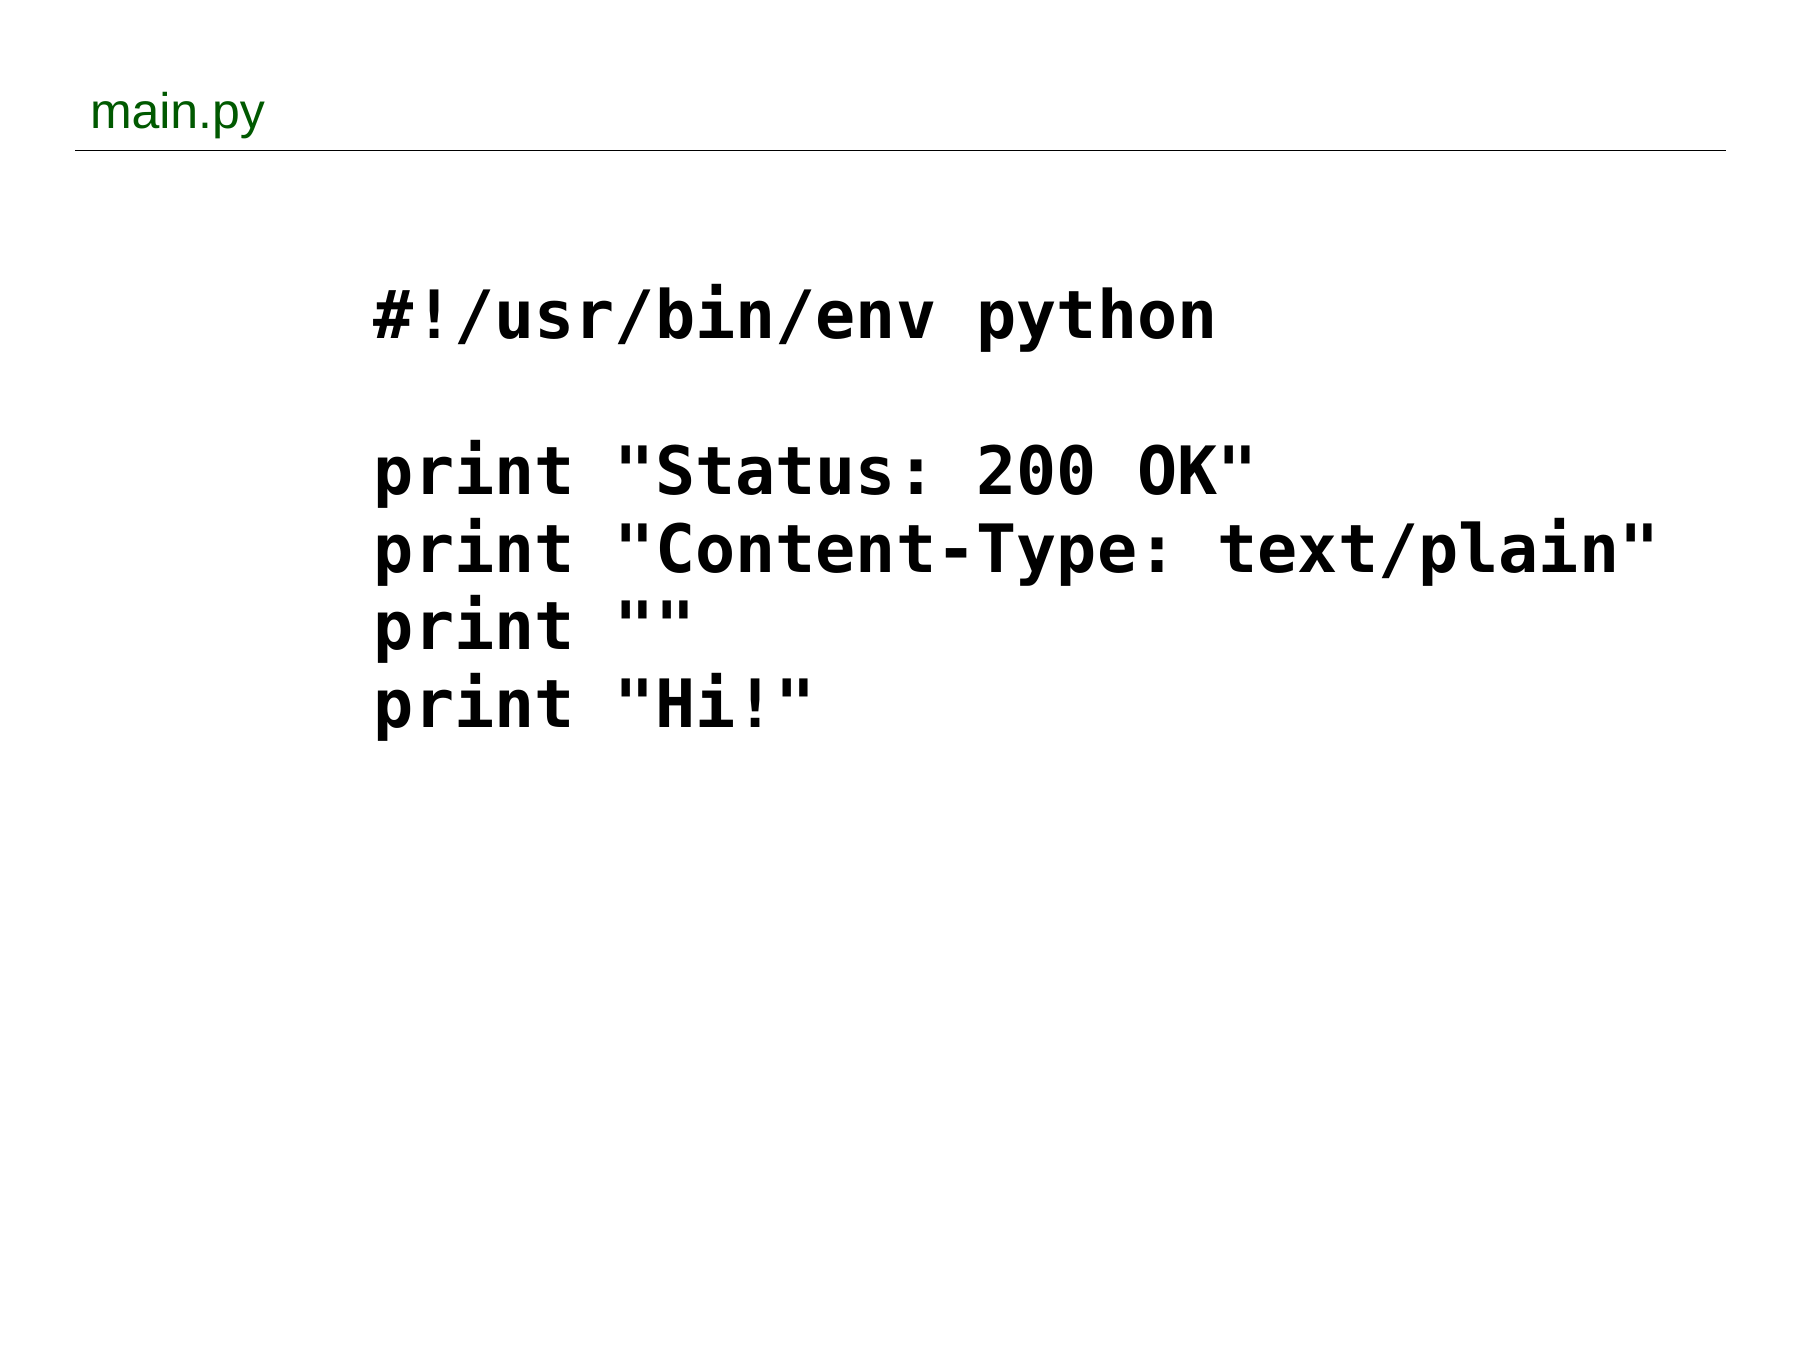

# main.py
#!/usr/bin/env python
print "Status: 200 OK"
print "Content-Type: text/plain"
print ""
print "Hi!"